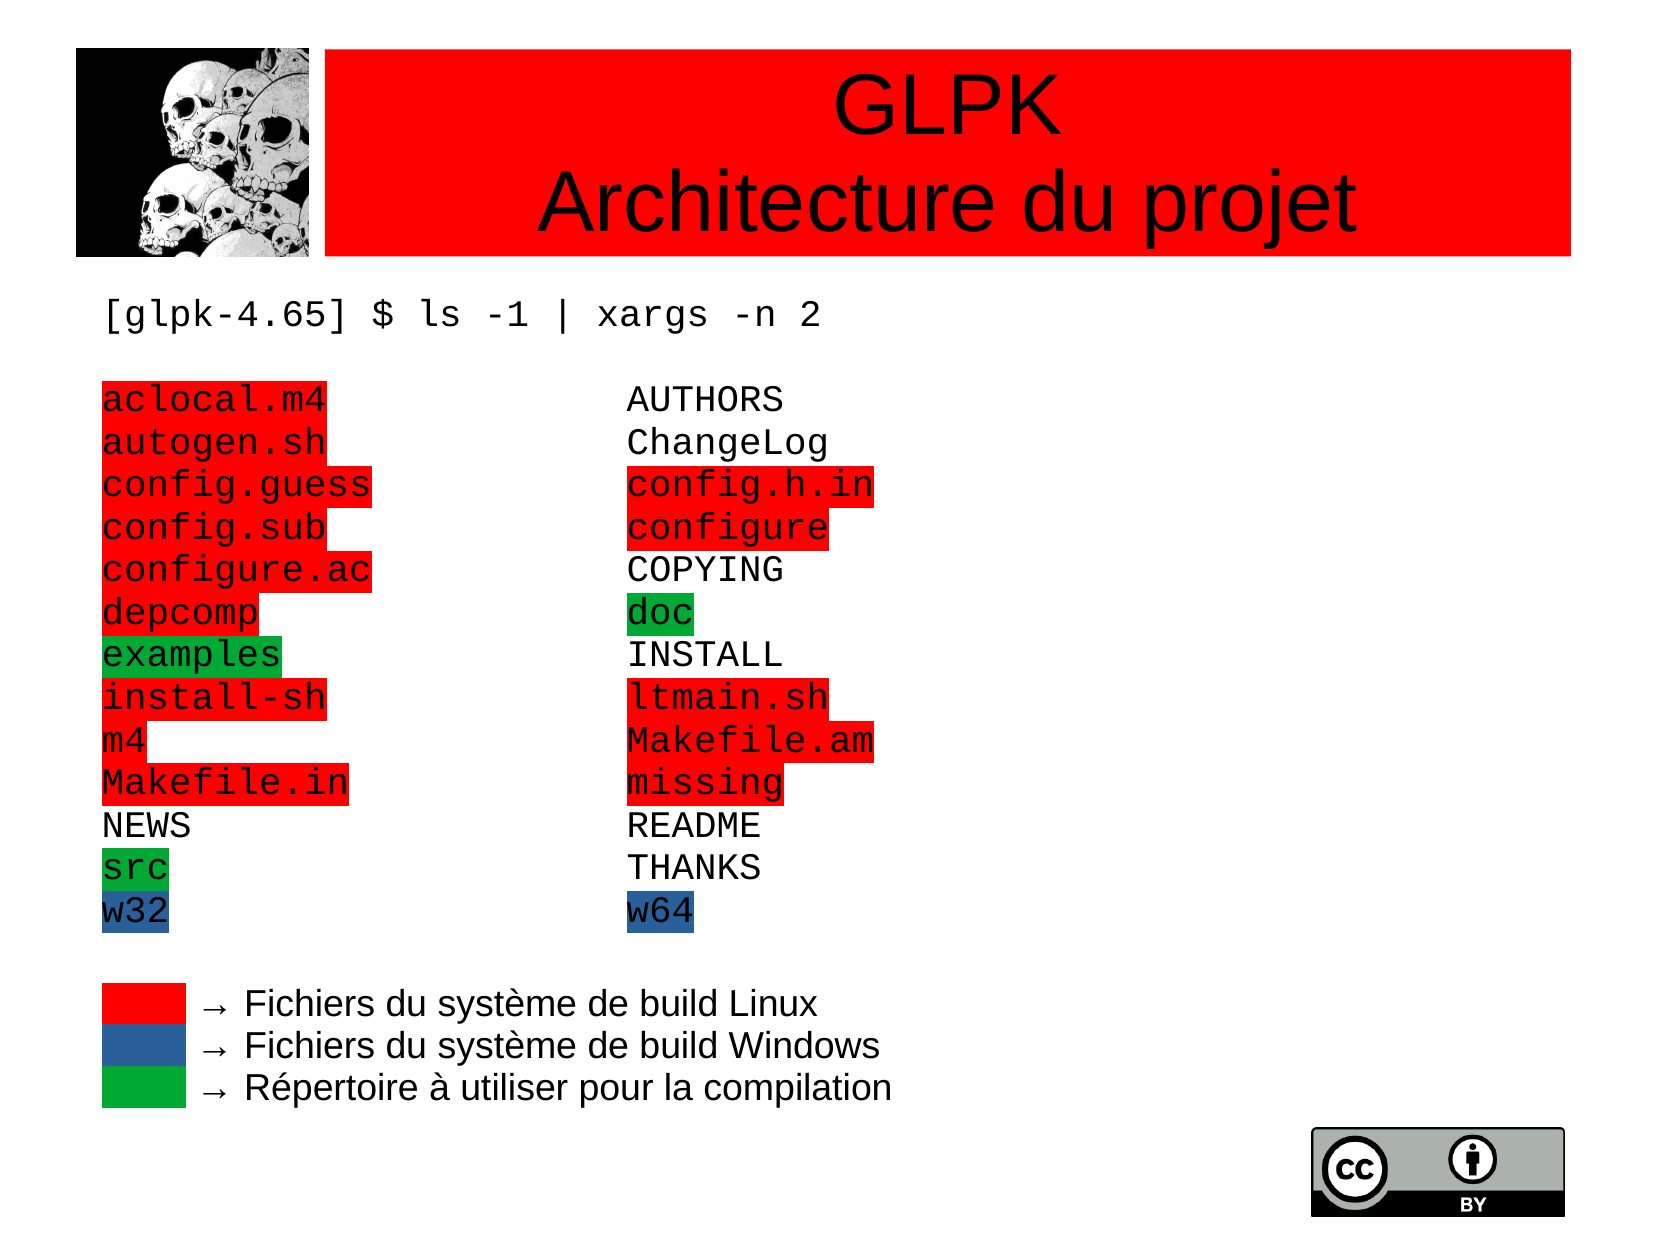

# GLPK Architecture du projet
[glpk-4.65] $ ls -1 | xargs -n 2
aclocal.m4 	 	 	AUTHORS
autogen.sh 		 		ChangeLog
config.guess 		 		config.h.in
config.sub 		 		configure
configure.ac 		 		COPYING
depcomp 		 			doc
examples 		 			INSTALL
install-sh 		 		ltmain.sh
m4 			 				Makefile.am
Makefile.in 		 		missing
NEWS 			 			README
src 			 			THANKS
w32 			 			w64
 → Fichiers du système de build Linux
 → Fichiers du système de build Windows
 → Répertoire à utiliser pour la compilation